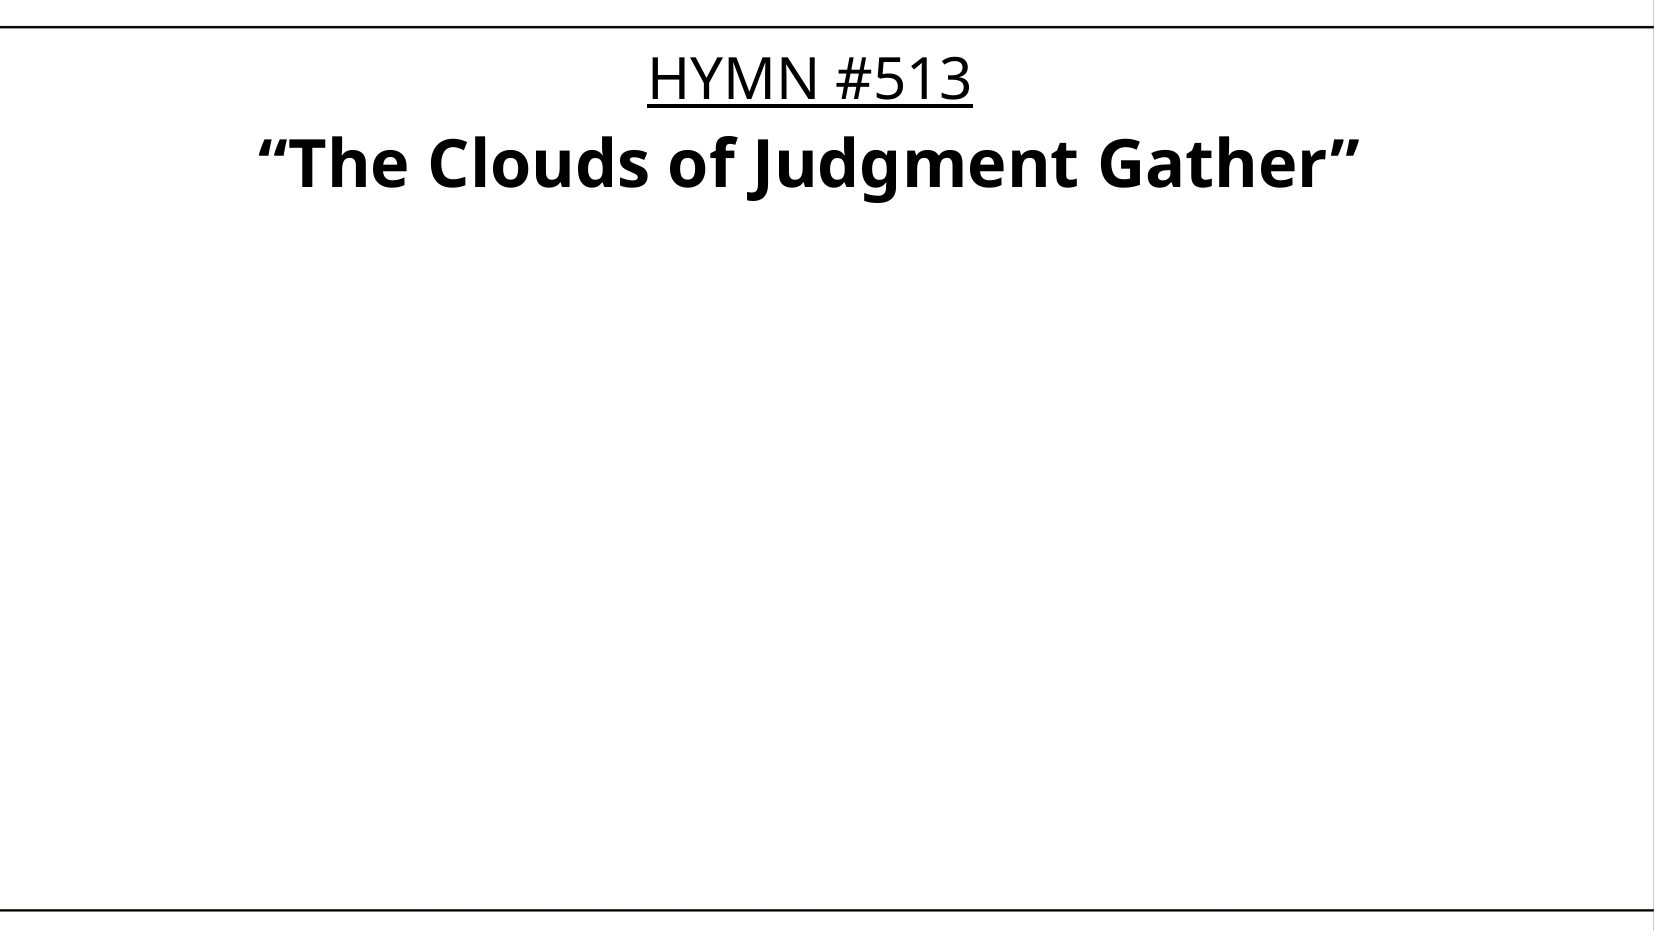

HYMN #513
“The Clouds of Judgment Gather”